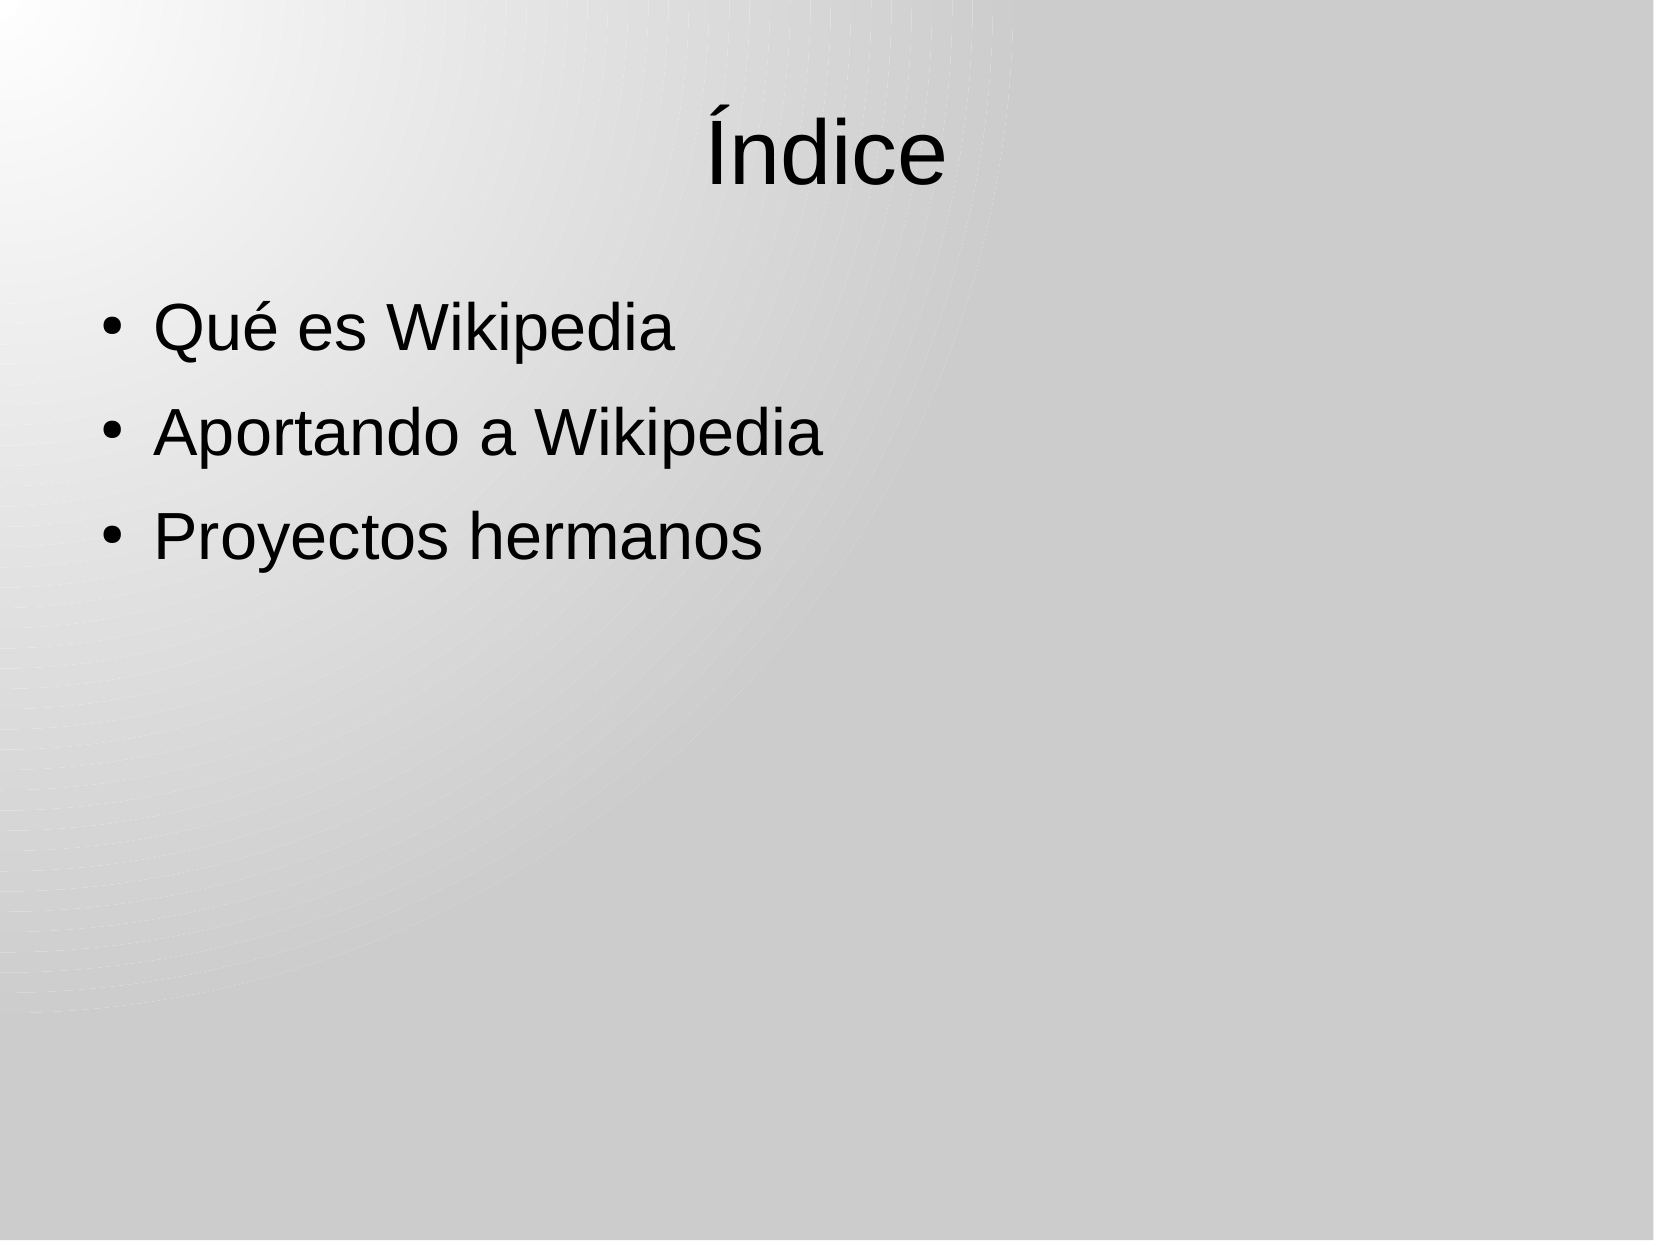

# Índice
Qué es Wikipedia
Aportando a Wikipedia
Proyectos hermanos